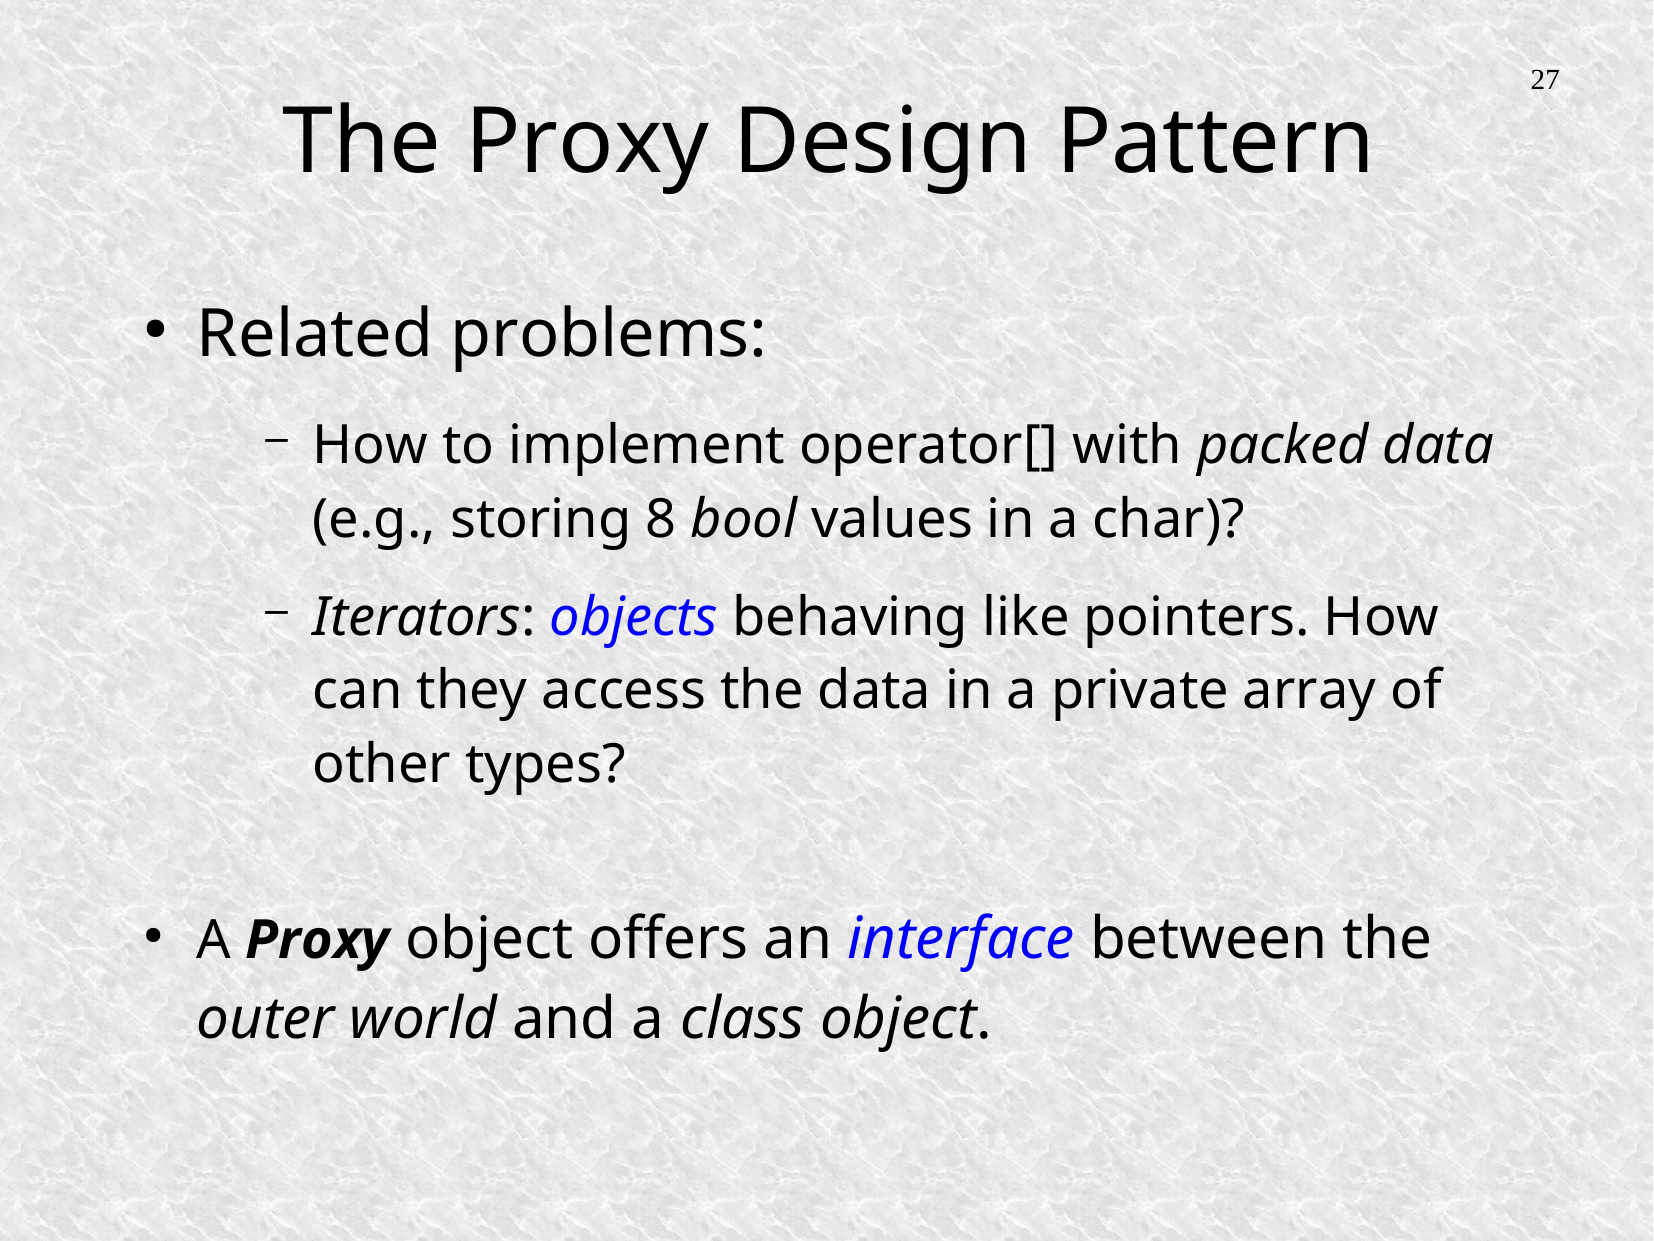

# The Proxy Design Pattern
27
Related problems:
How to implement operator[] with packed data (e.g., storing 8 bool values in a char)?
Iterators: objects behaving like pointers. How can they access the data in a private array of other types?
A Proxy object offers an interface between the outer world and a class object.